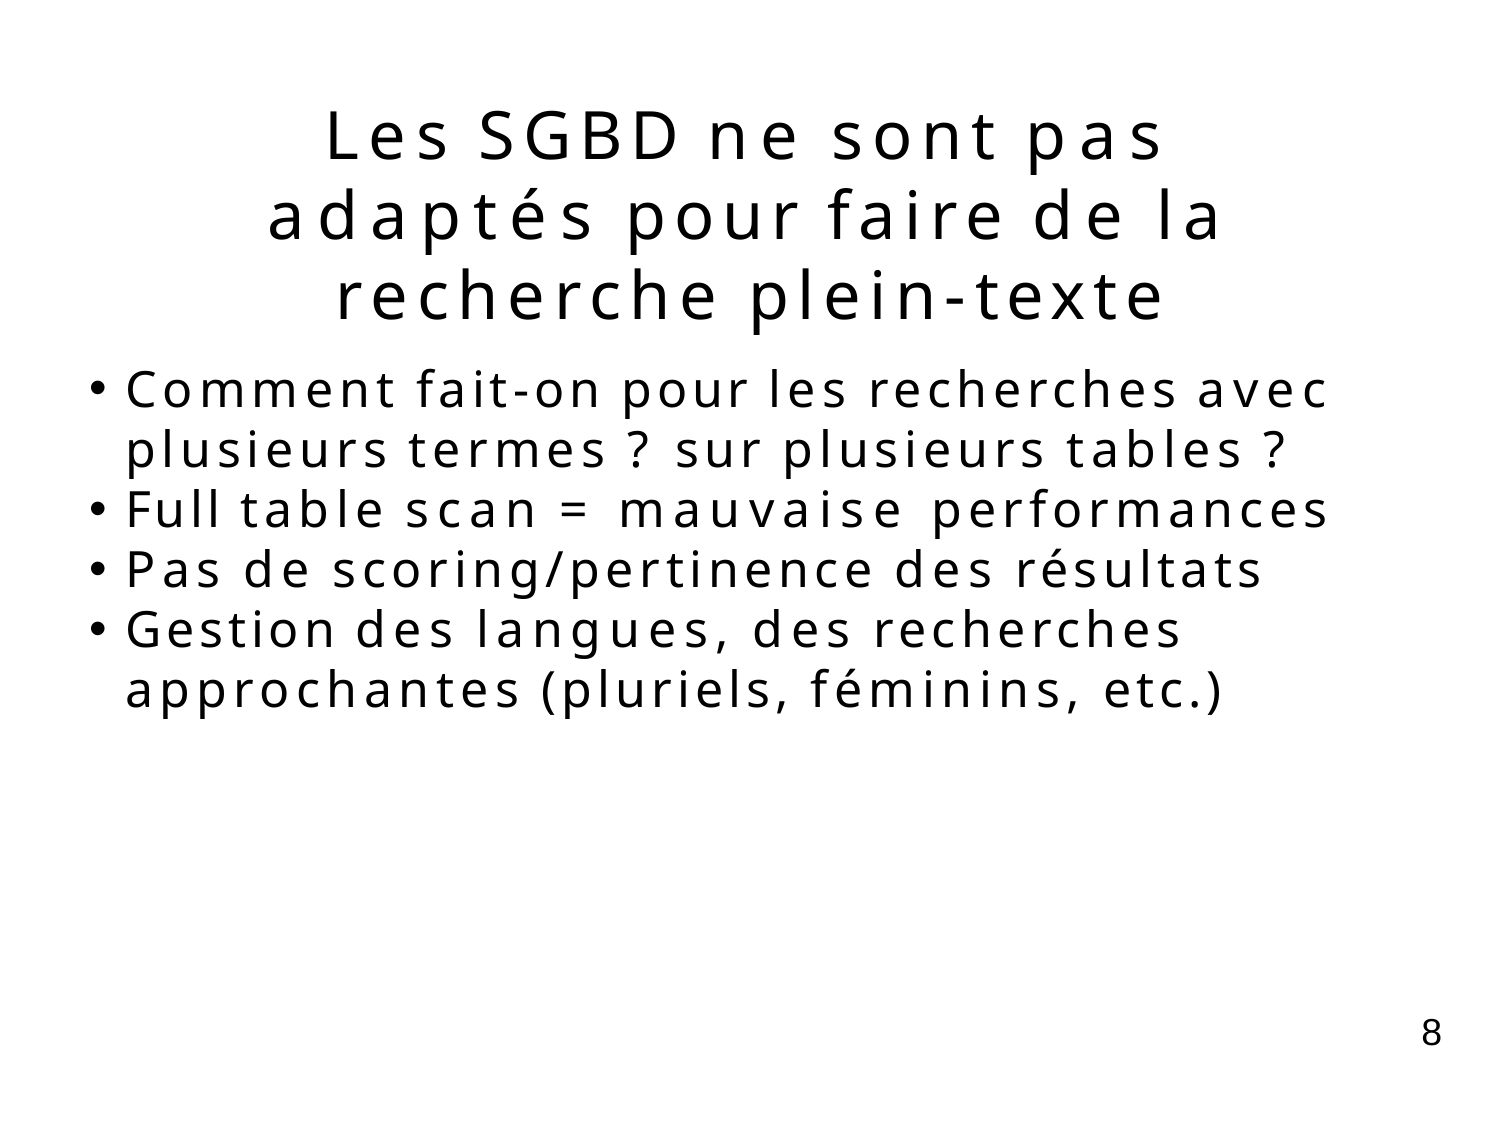

# Les SGBD ne sont pas adaptés pour faire de la recherche plein-texte
Comment fait-on pour les recherches avec plusieurs termes ? sur plusieurs tables ?
Full table scan = mauvaise performances
Pas de scoring/pertinence des résultats
Gestion des langues, des recherches approchantes (pluriels, féminins, etc.)
8